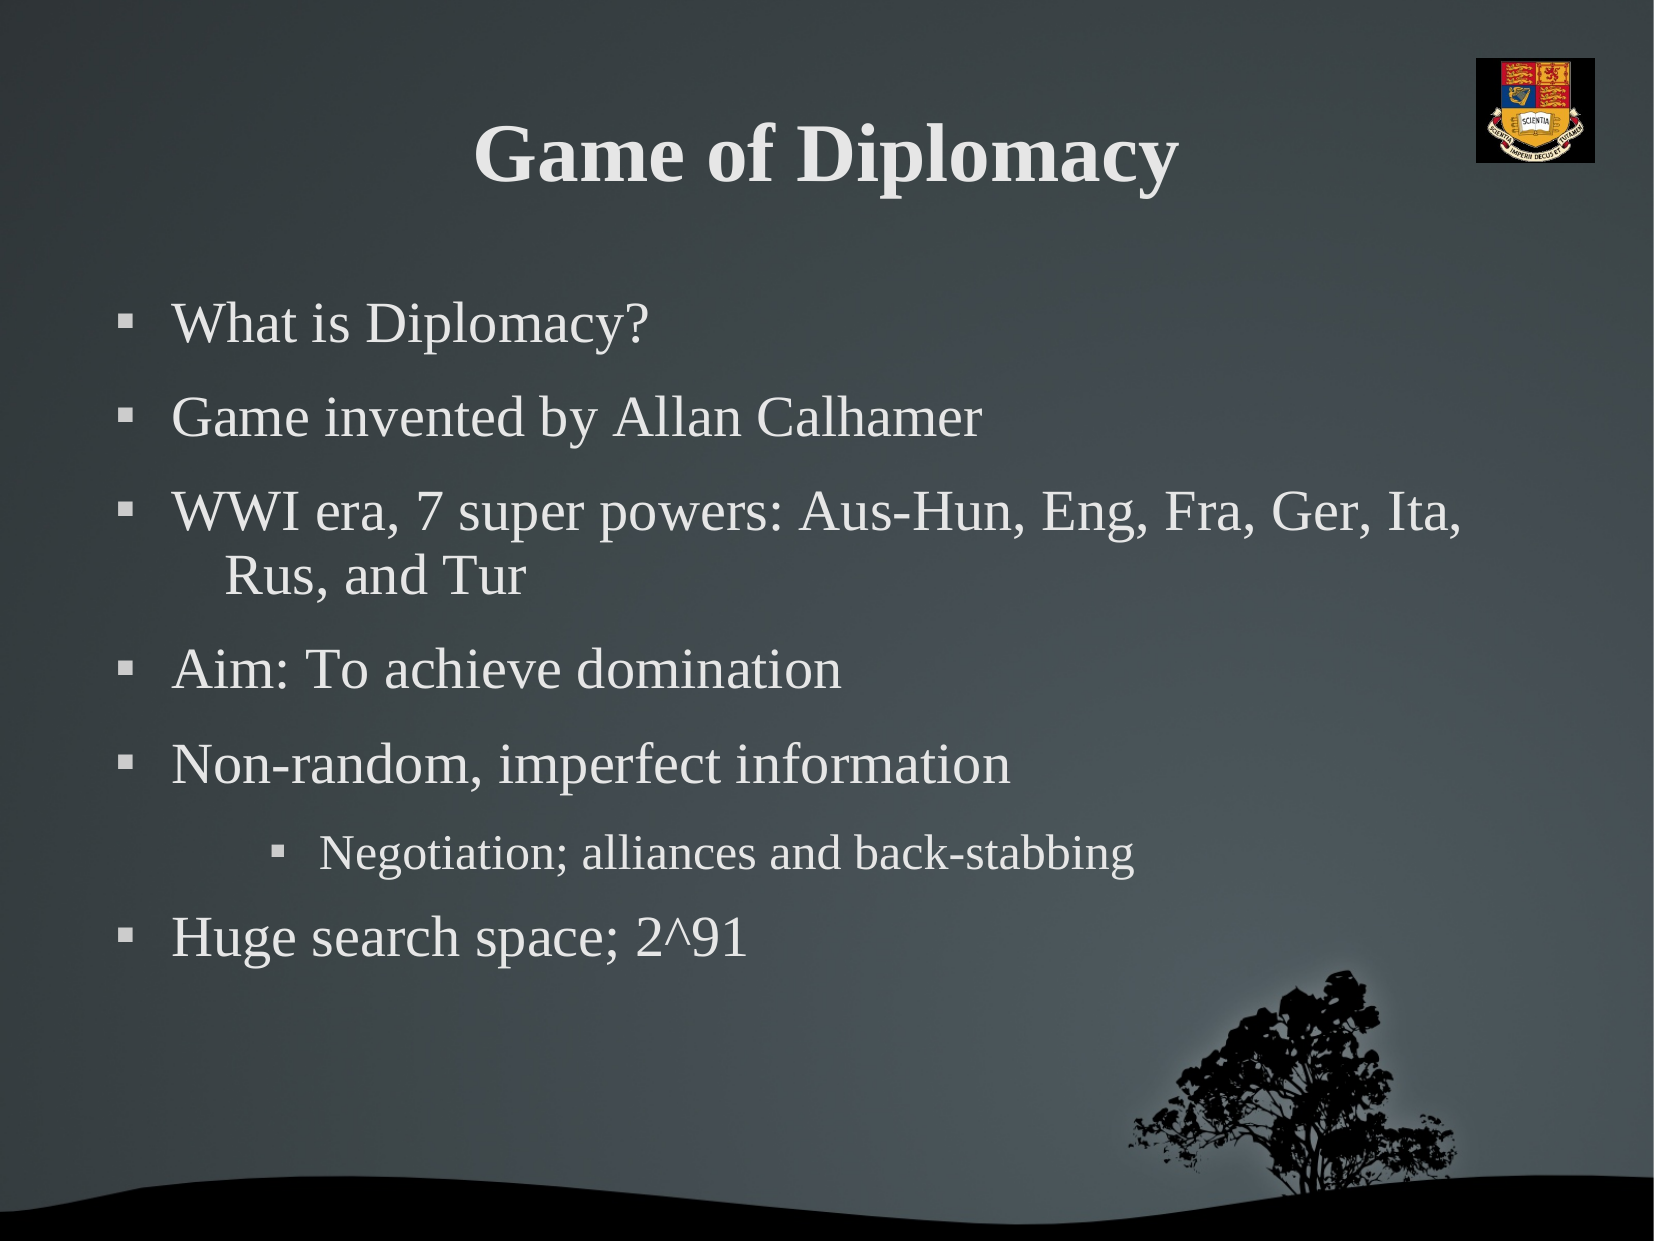

# Game of Diplomacy
What is Diplomacy?
Game invented by Allan Calhamer
WWI era, 7 super powers: Aus-Hun, Eng, Fra, Ger, Ita, Rus, and Tur
Aim: To achieve domination
Non-random, imperfect information
Negotiation; alliances and back-stabbing
Huge search space; 2^91